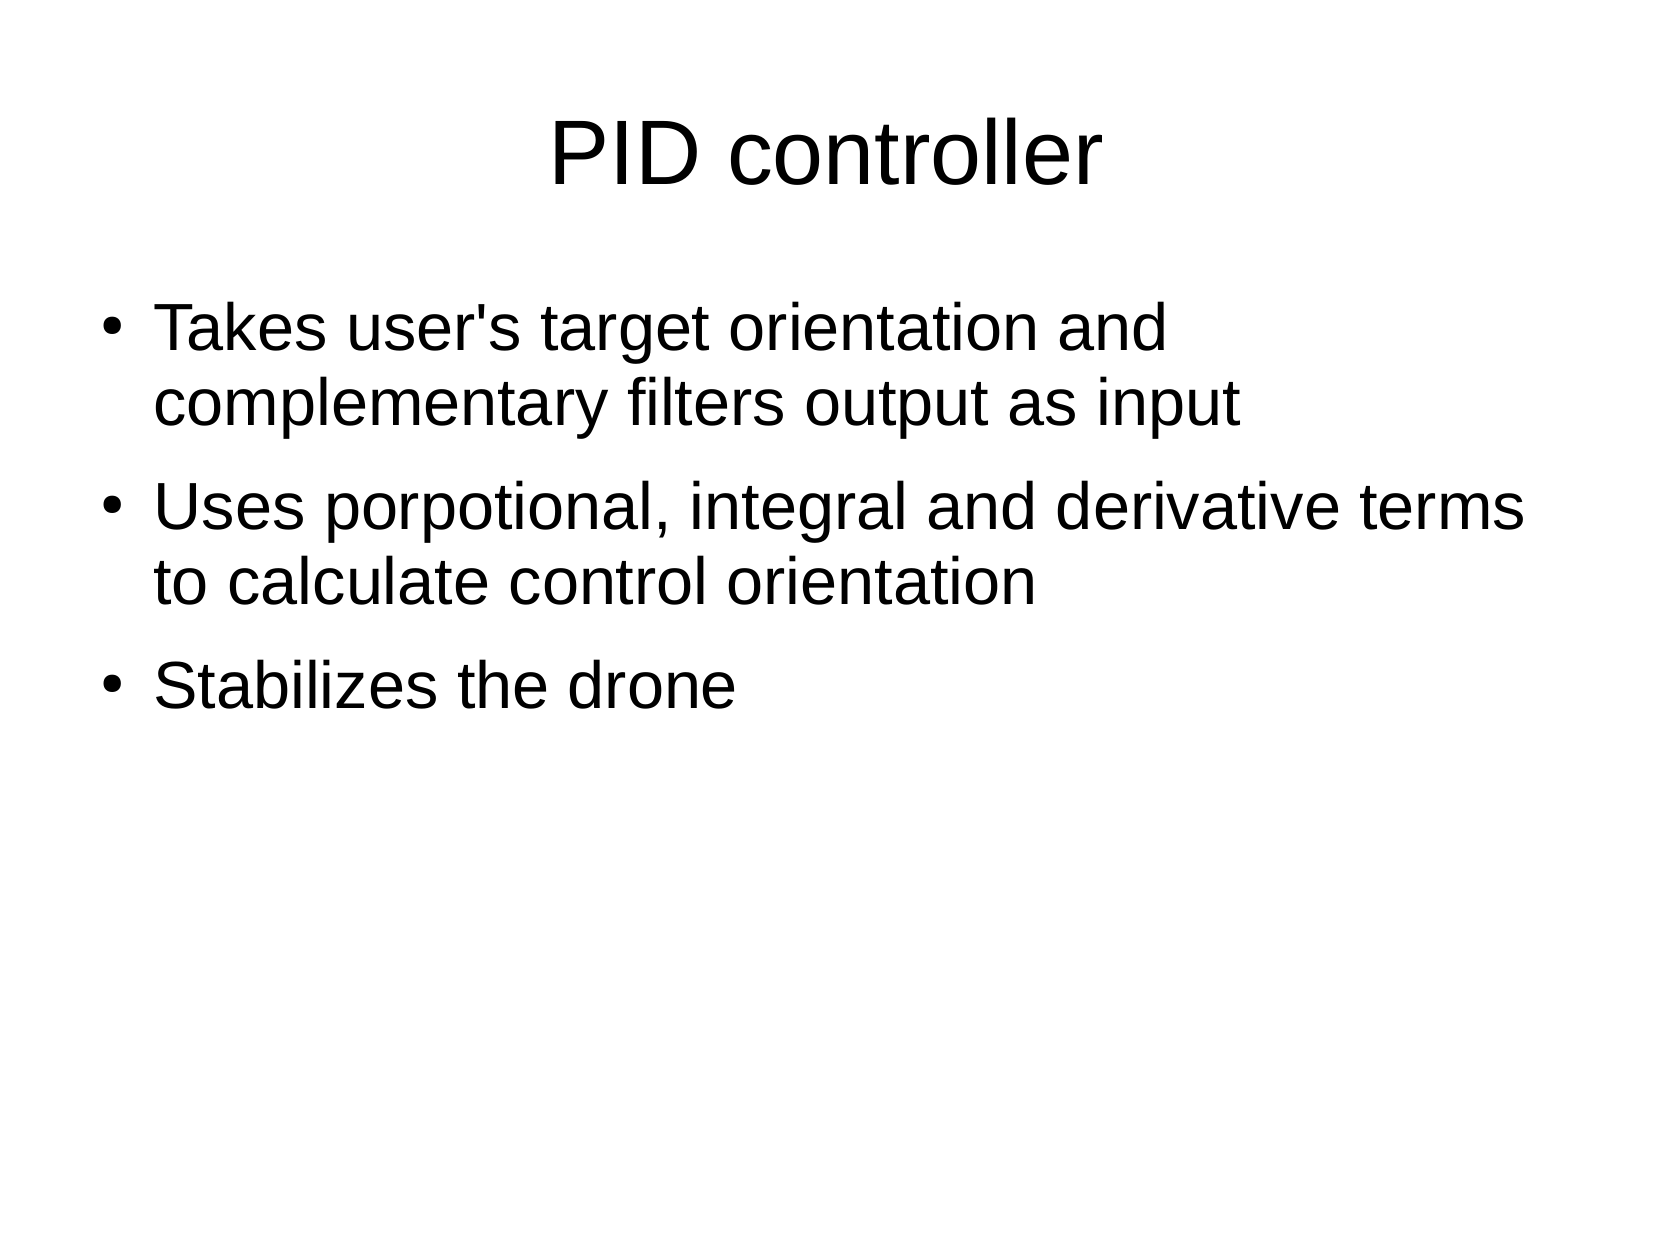

# PID controller
Takes user's target orientation and complementary filters output as input
Uses porpotional, integral and derivative terms to calculate control orientation
Stabilizes the drone